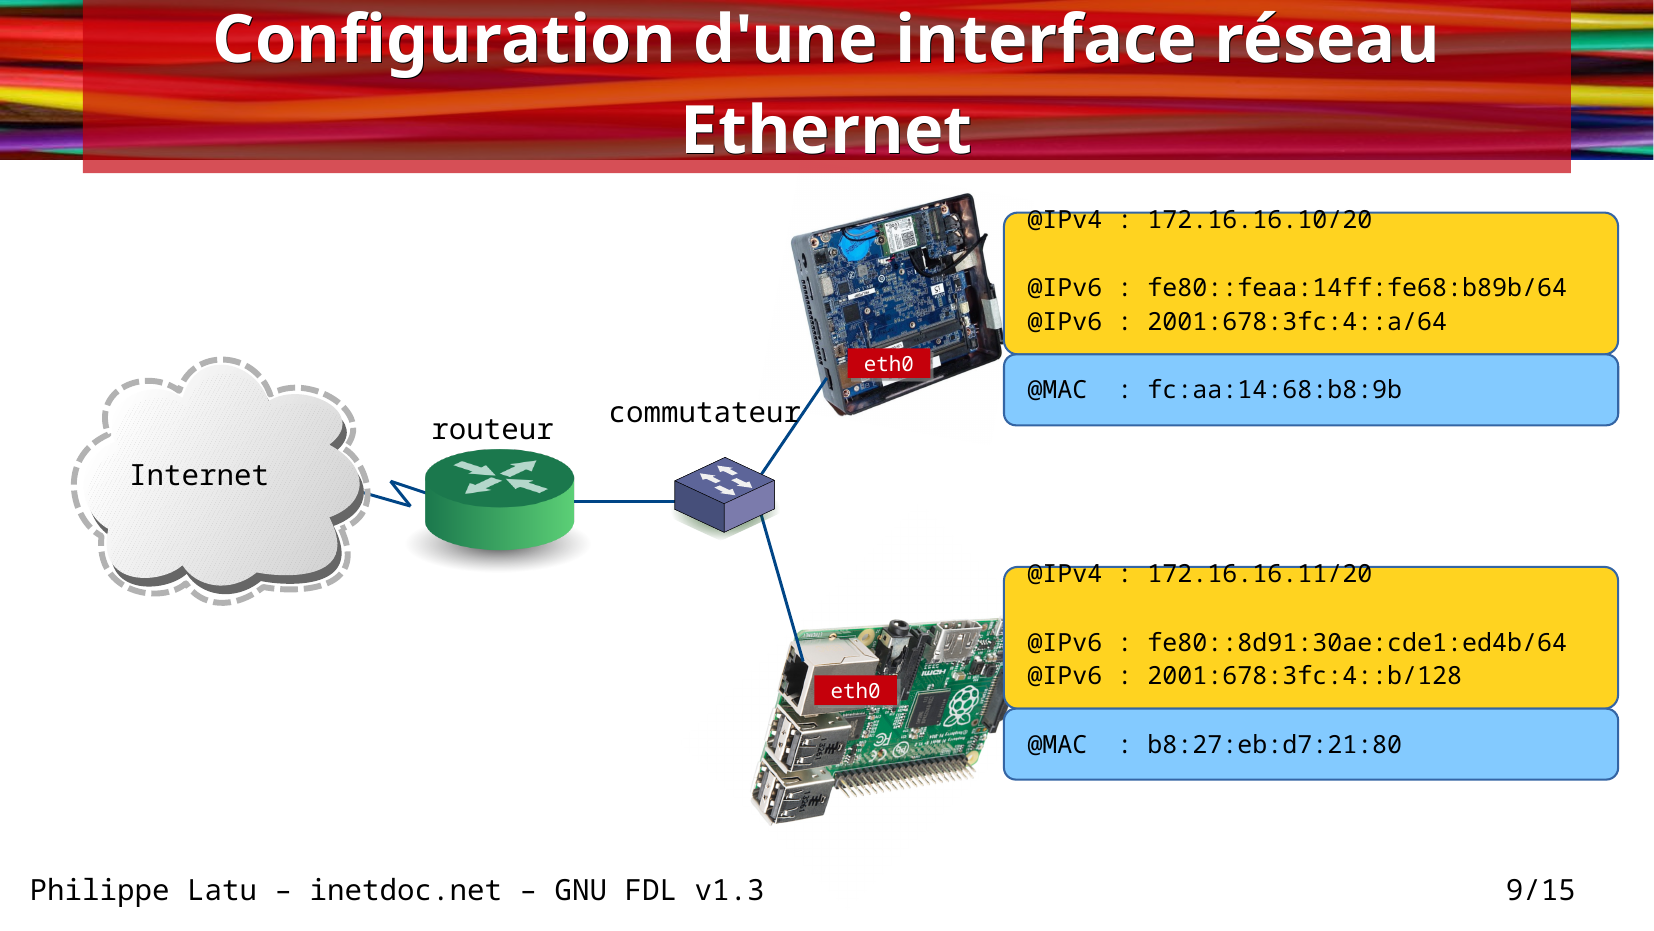

# Configuration d'une interface réseau Ethernet
@IPv4 : 172.16.16.10/20
@IPv6 : fe80::feaa:14ff:fe68:b89b/64
@IPv6 : 2001:678:3fc:4::a/64
@MAC  : fc:aa:14:68:b8:9b
eth0
commutateur
routeur
Internet
@IPv4 : 172.16.16.11/20
@IPv6 : fe80::8d91:30ae:cde1:ed4b/64
@IPv6 : 2001:678:3fc:4::b/128
@MAC  : b8:27:eb:d7:21:80
eth0
Philippe Latu – inetdoc.net – GNU FDL v1.3 /15